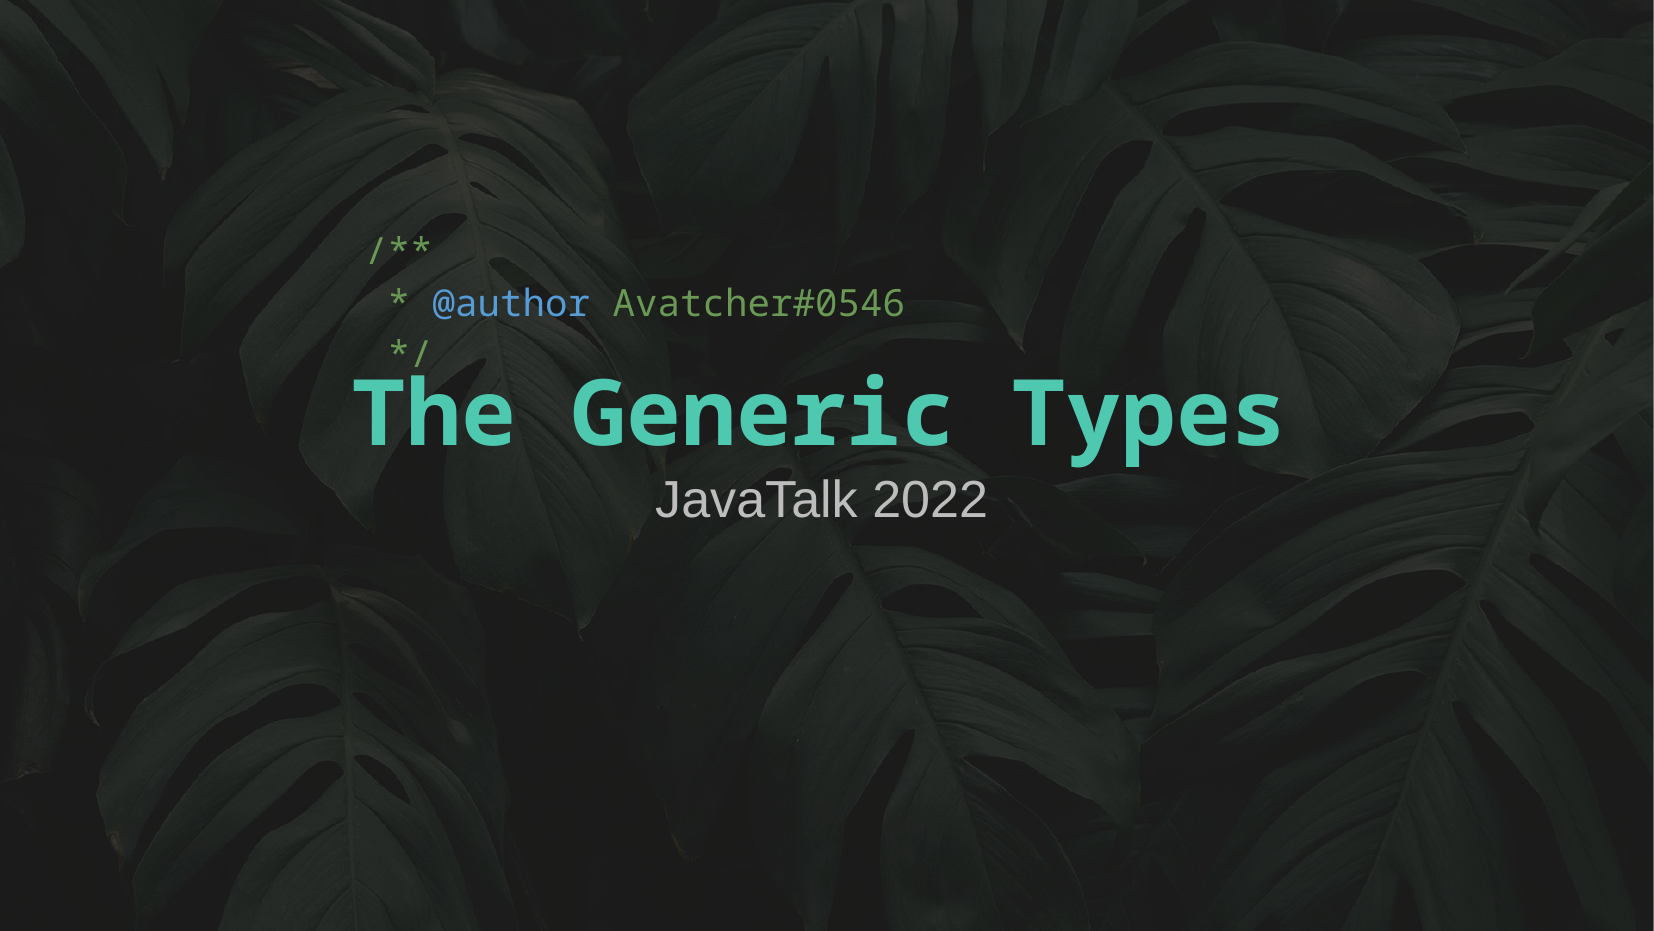

/**
 * @author Avatcher#0546
 */
# The Generic Types
JavaTalk 2022